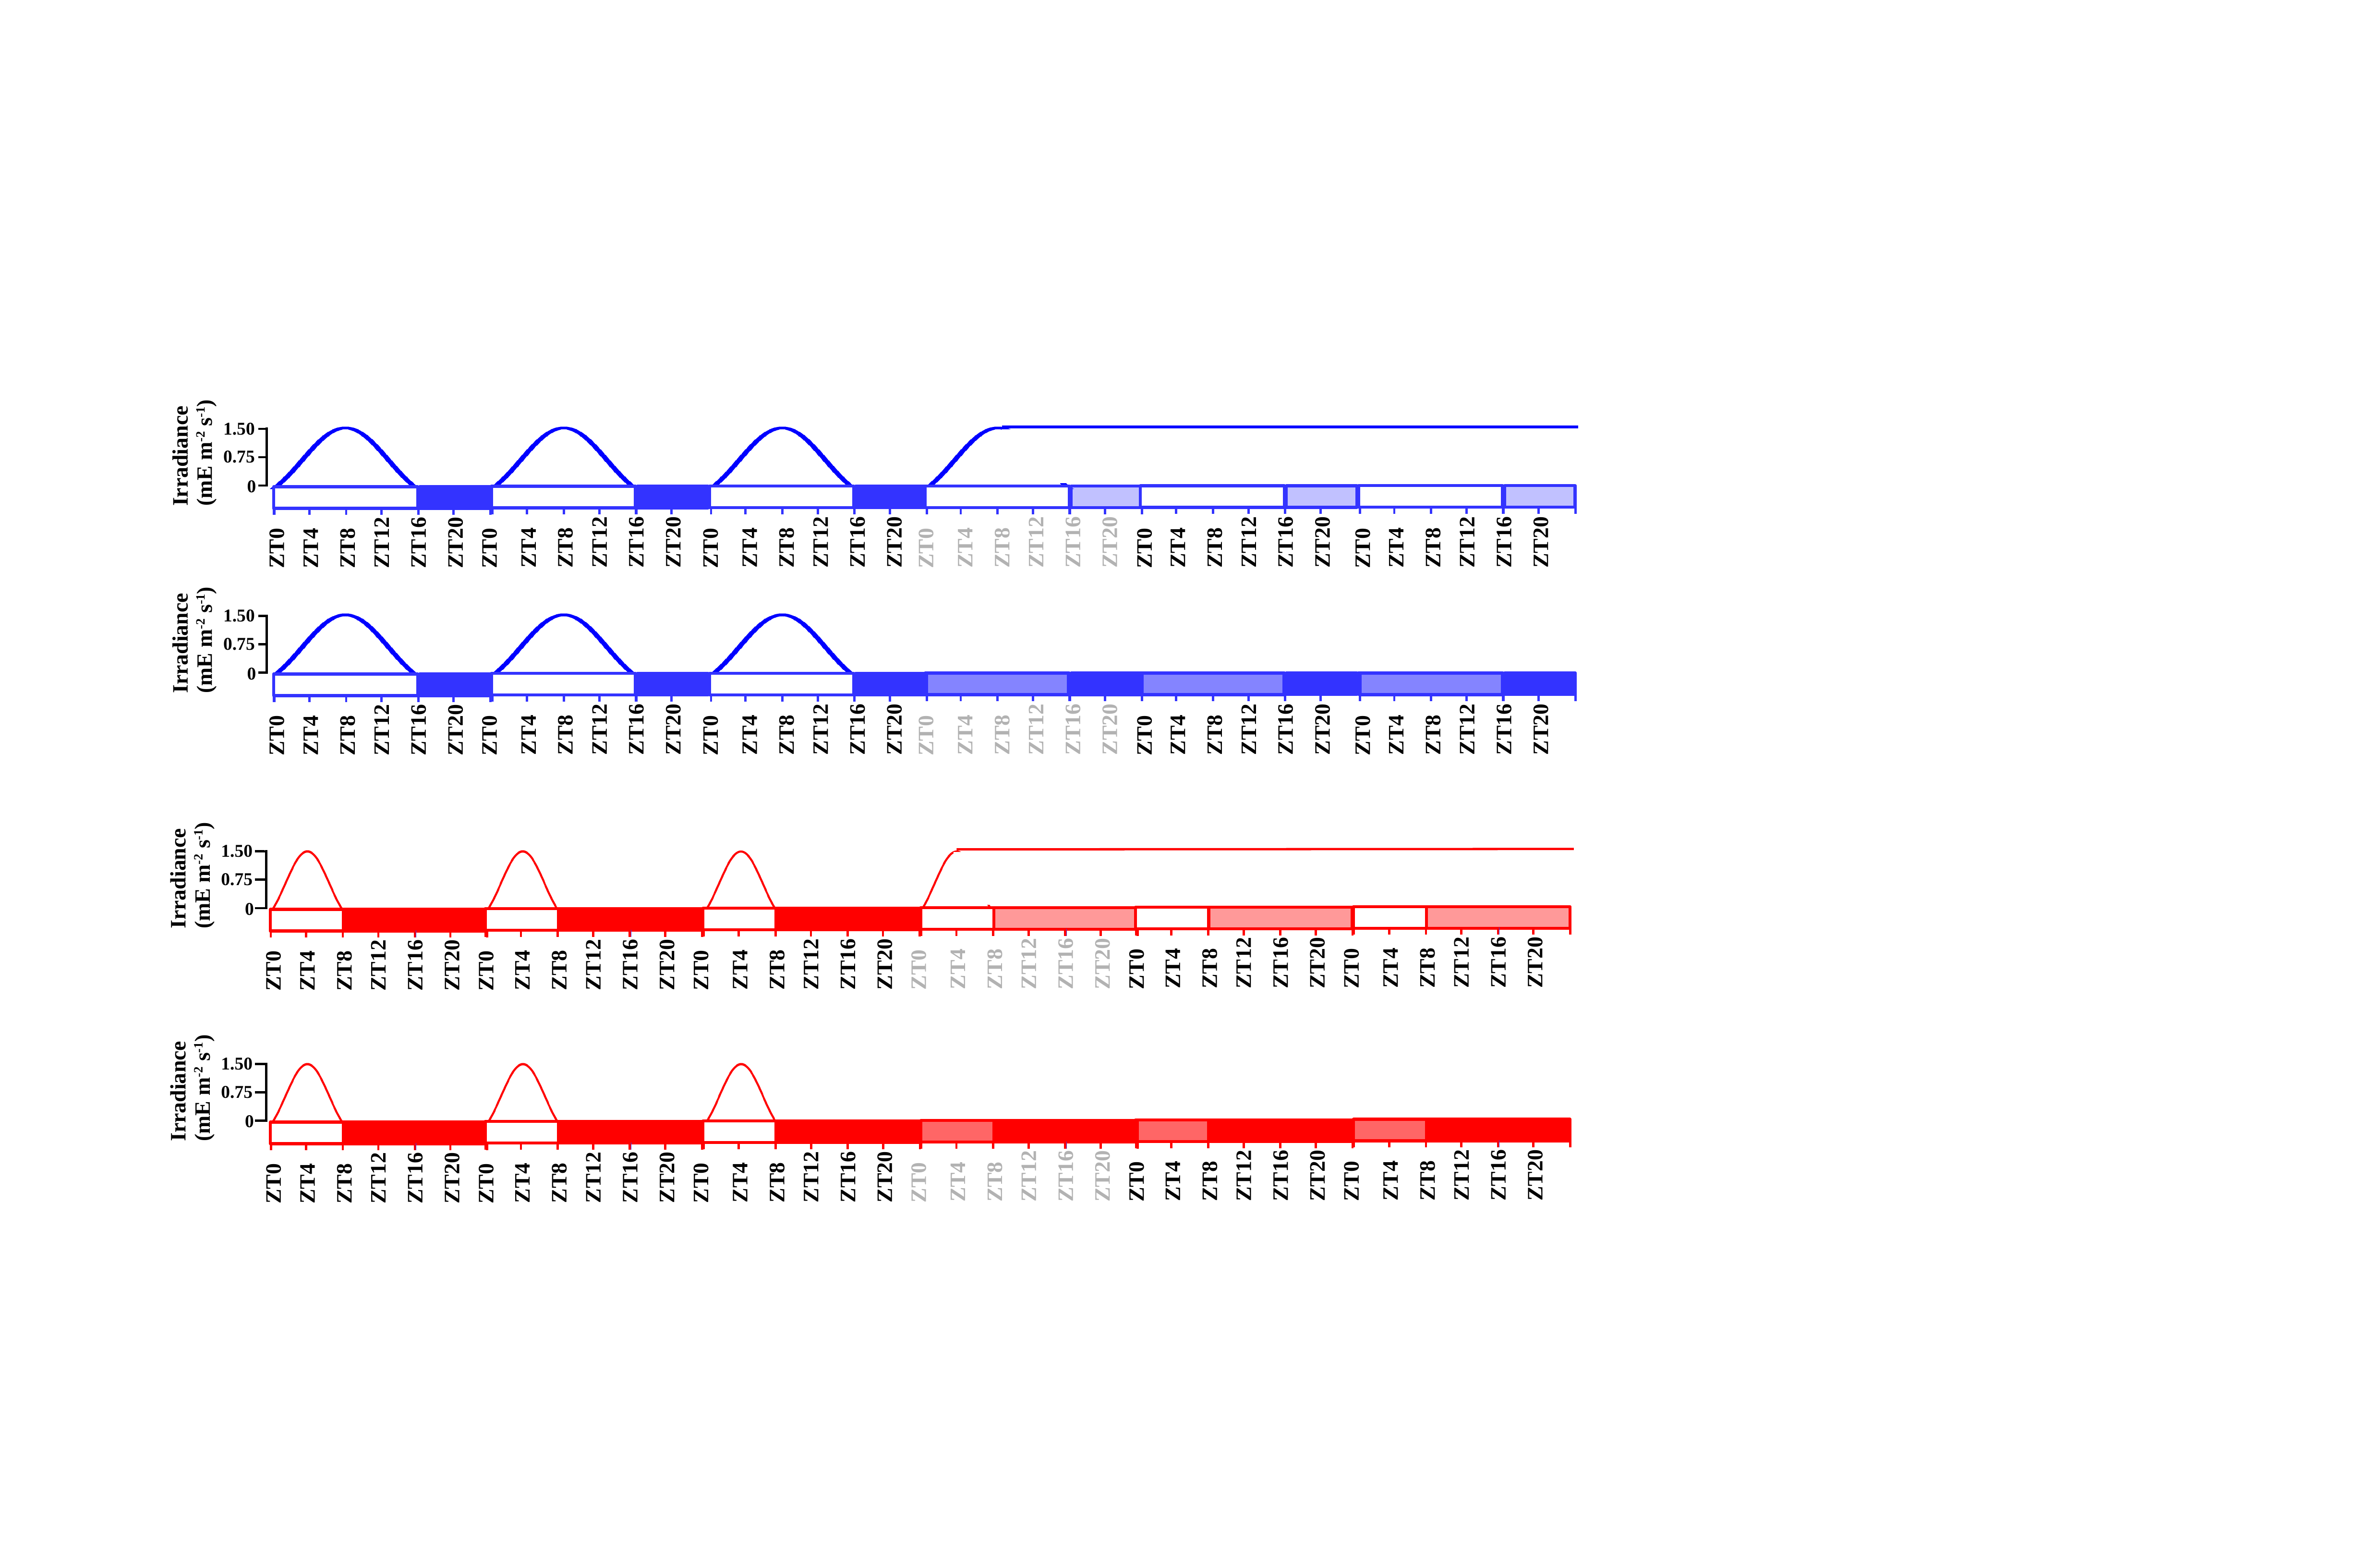

1.50
Irradiance (mE m-2 s-1)
0.75
0
ZT4
ZT8
ZT12
ZT16
ZT20
ZT4
ZT8
ZT12
ZT16
ZT20
ZT4
ZT12
ZT16
ZT4
ZT8
ZT12
ZT16
ZT4
ZT8
ZT12
ZT16
ZT0
ZT4
ZT8
ZT12
ZT16
ZT20
ZT0
ZT0
ZT0
ZT0
ZT0
ZT8
ZT20
ZT20
ZT20
1.50
Irradiance (mE m-2 s-1)
0.75
0
ZT4
ZT8
ZT12
ZT16
ZT20
ZT4
ZT8
ZT12
ZT16
ZT20
ZT4
ZT8
ZT4
ZT8
ZT12
ZT16
ZT20
ZT4
ZT8
ZT12
ZT16
ZT20
ZT0
ZT4
ZT8
ZT12
ZT16
ZT20
ZT0
ZT0
ZT0
ZT0
ZT0
ZT16
ZT12
ZT20
1.50
Irradiance (mE m-2 s-1)
0.75
0
ZT4
ZT8
ZT20
ZT4
ZT16
ZT20
ZT0
ZT4
ZT8
ZT0
ZT4
ZT8
ZT16
ZT20
ZT0
ZT4
ZT8
ZT16
ZT20
ZT0
ZT0
ZT4
ZT8
ZT16
ZT20
ZT0
ZT12
ZT12
ZT20
ZT12
ZT12
ZT12
ZT16
ZT8
ZT12
ZT16
1.50
Irradiance (mE m-2 s-1)
0.75
0
ZT4
ZT8
ZT20
ZT4
ZT16
ZT20
ZT0
ZT4
ZT8
ZT0
ZT4
ZT8
ZT16
ZT20
ZT0
ZT4
ZT8
ZT16
ZT20
ZT0
ZT0
ZT4
ZT8
ZT16
ZT20
ZT0
ZT12
ZT12
ZT20
ZT12
ZT12
ZT12
ZT16
ZT8
ZT12
ZT16